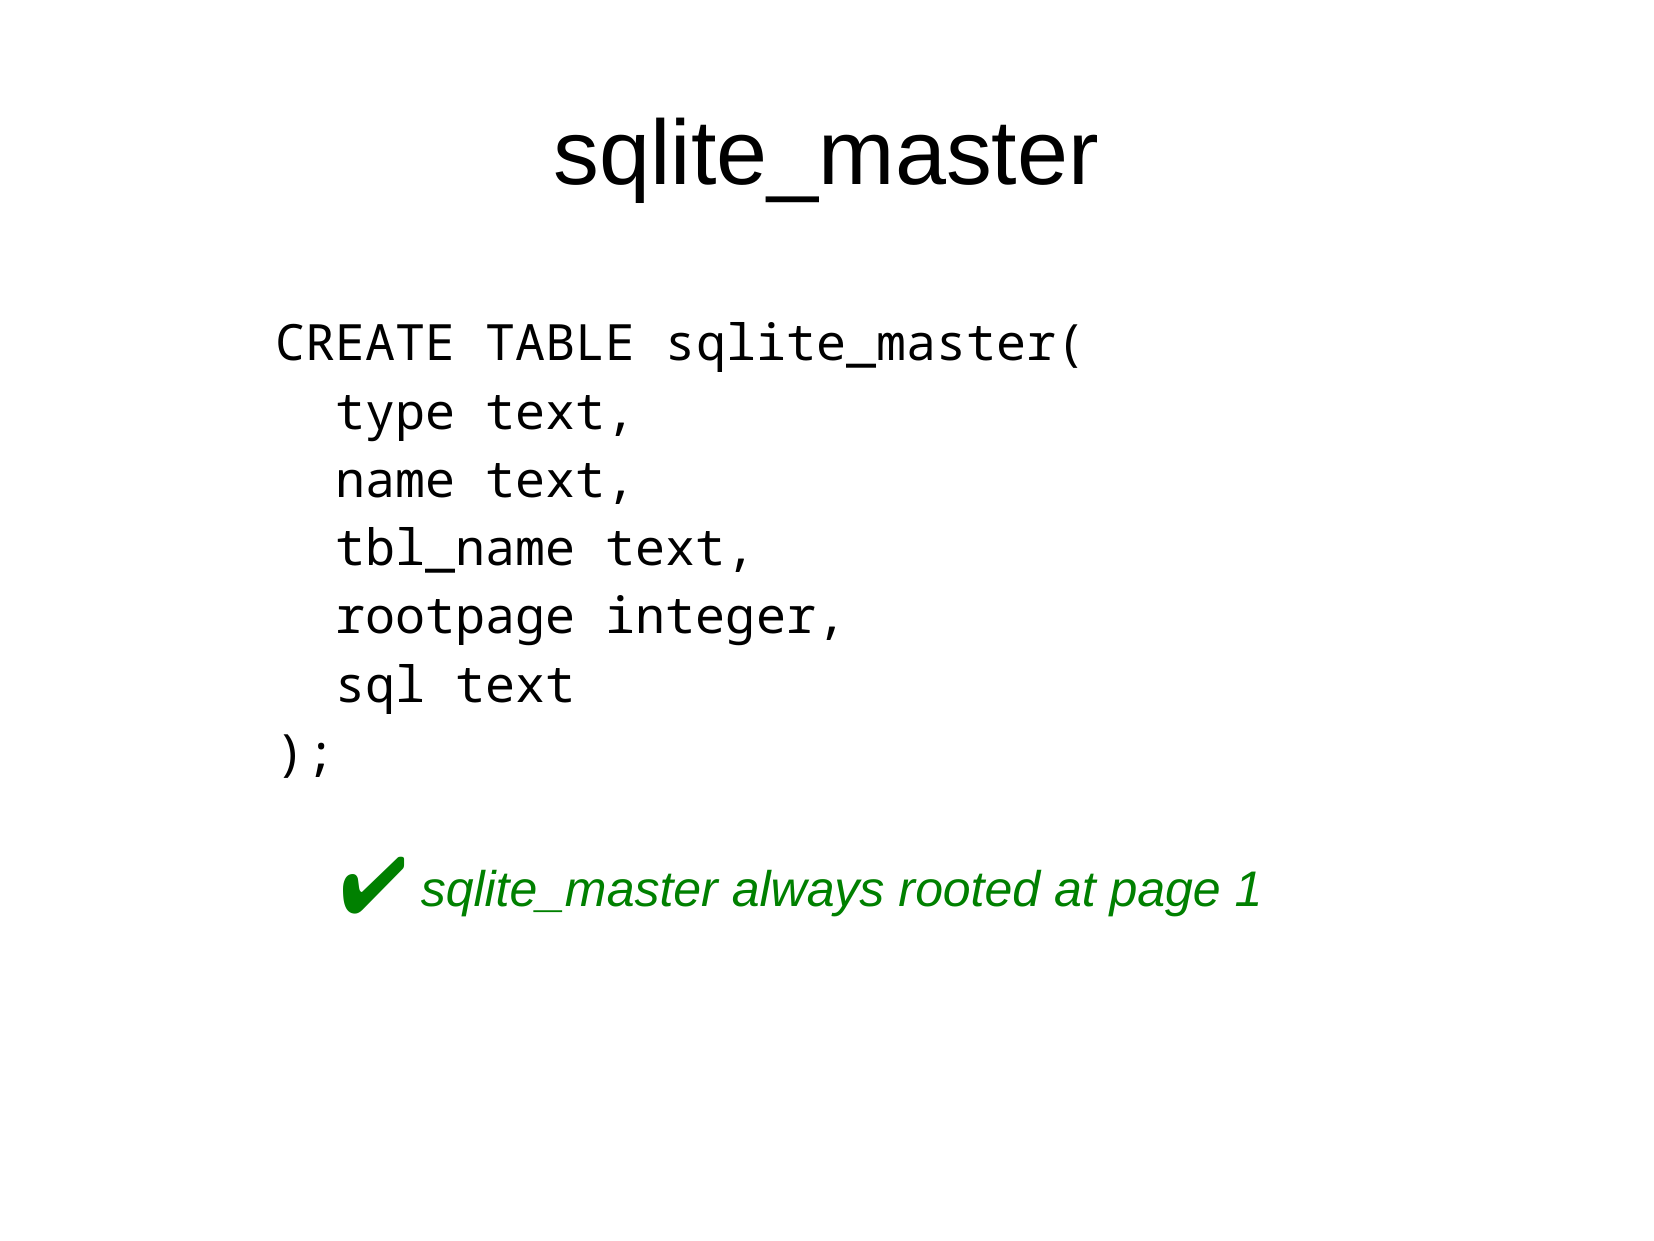

# sqlite_master
CREATE TABLE sqlite_master(
 type text,
 name text,
 tbl_name text,
 rootpage integer,
 sql text
);
 sqlite_master always rooted at page 1